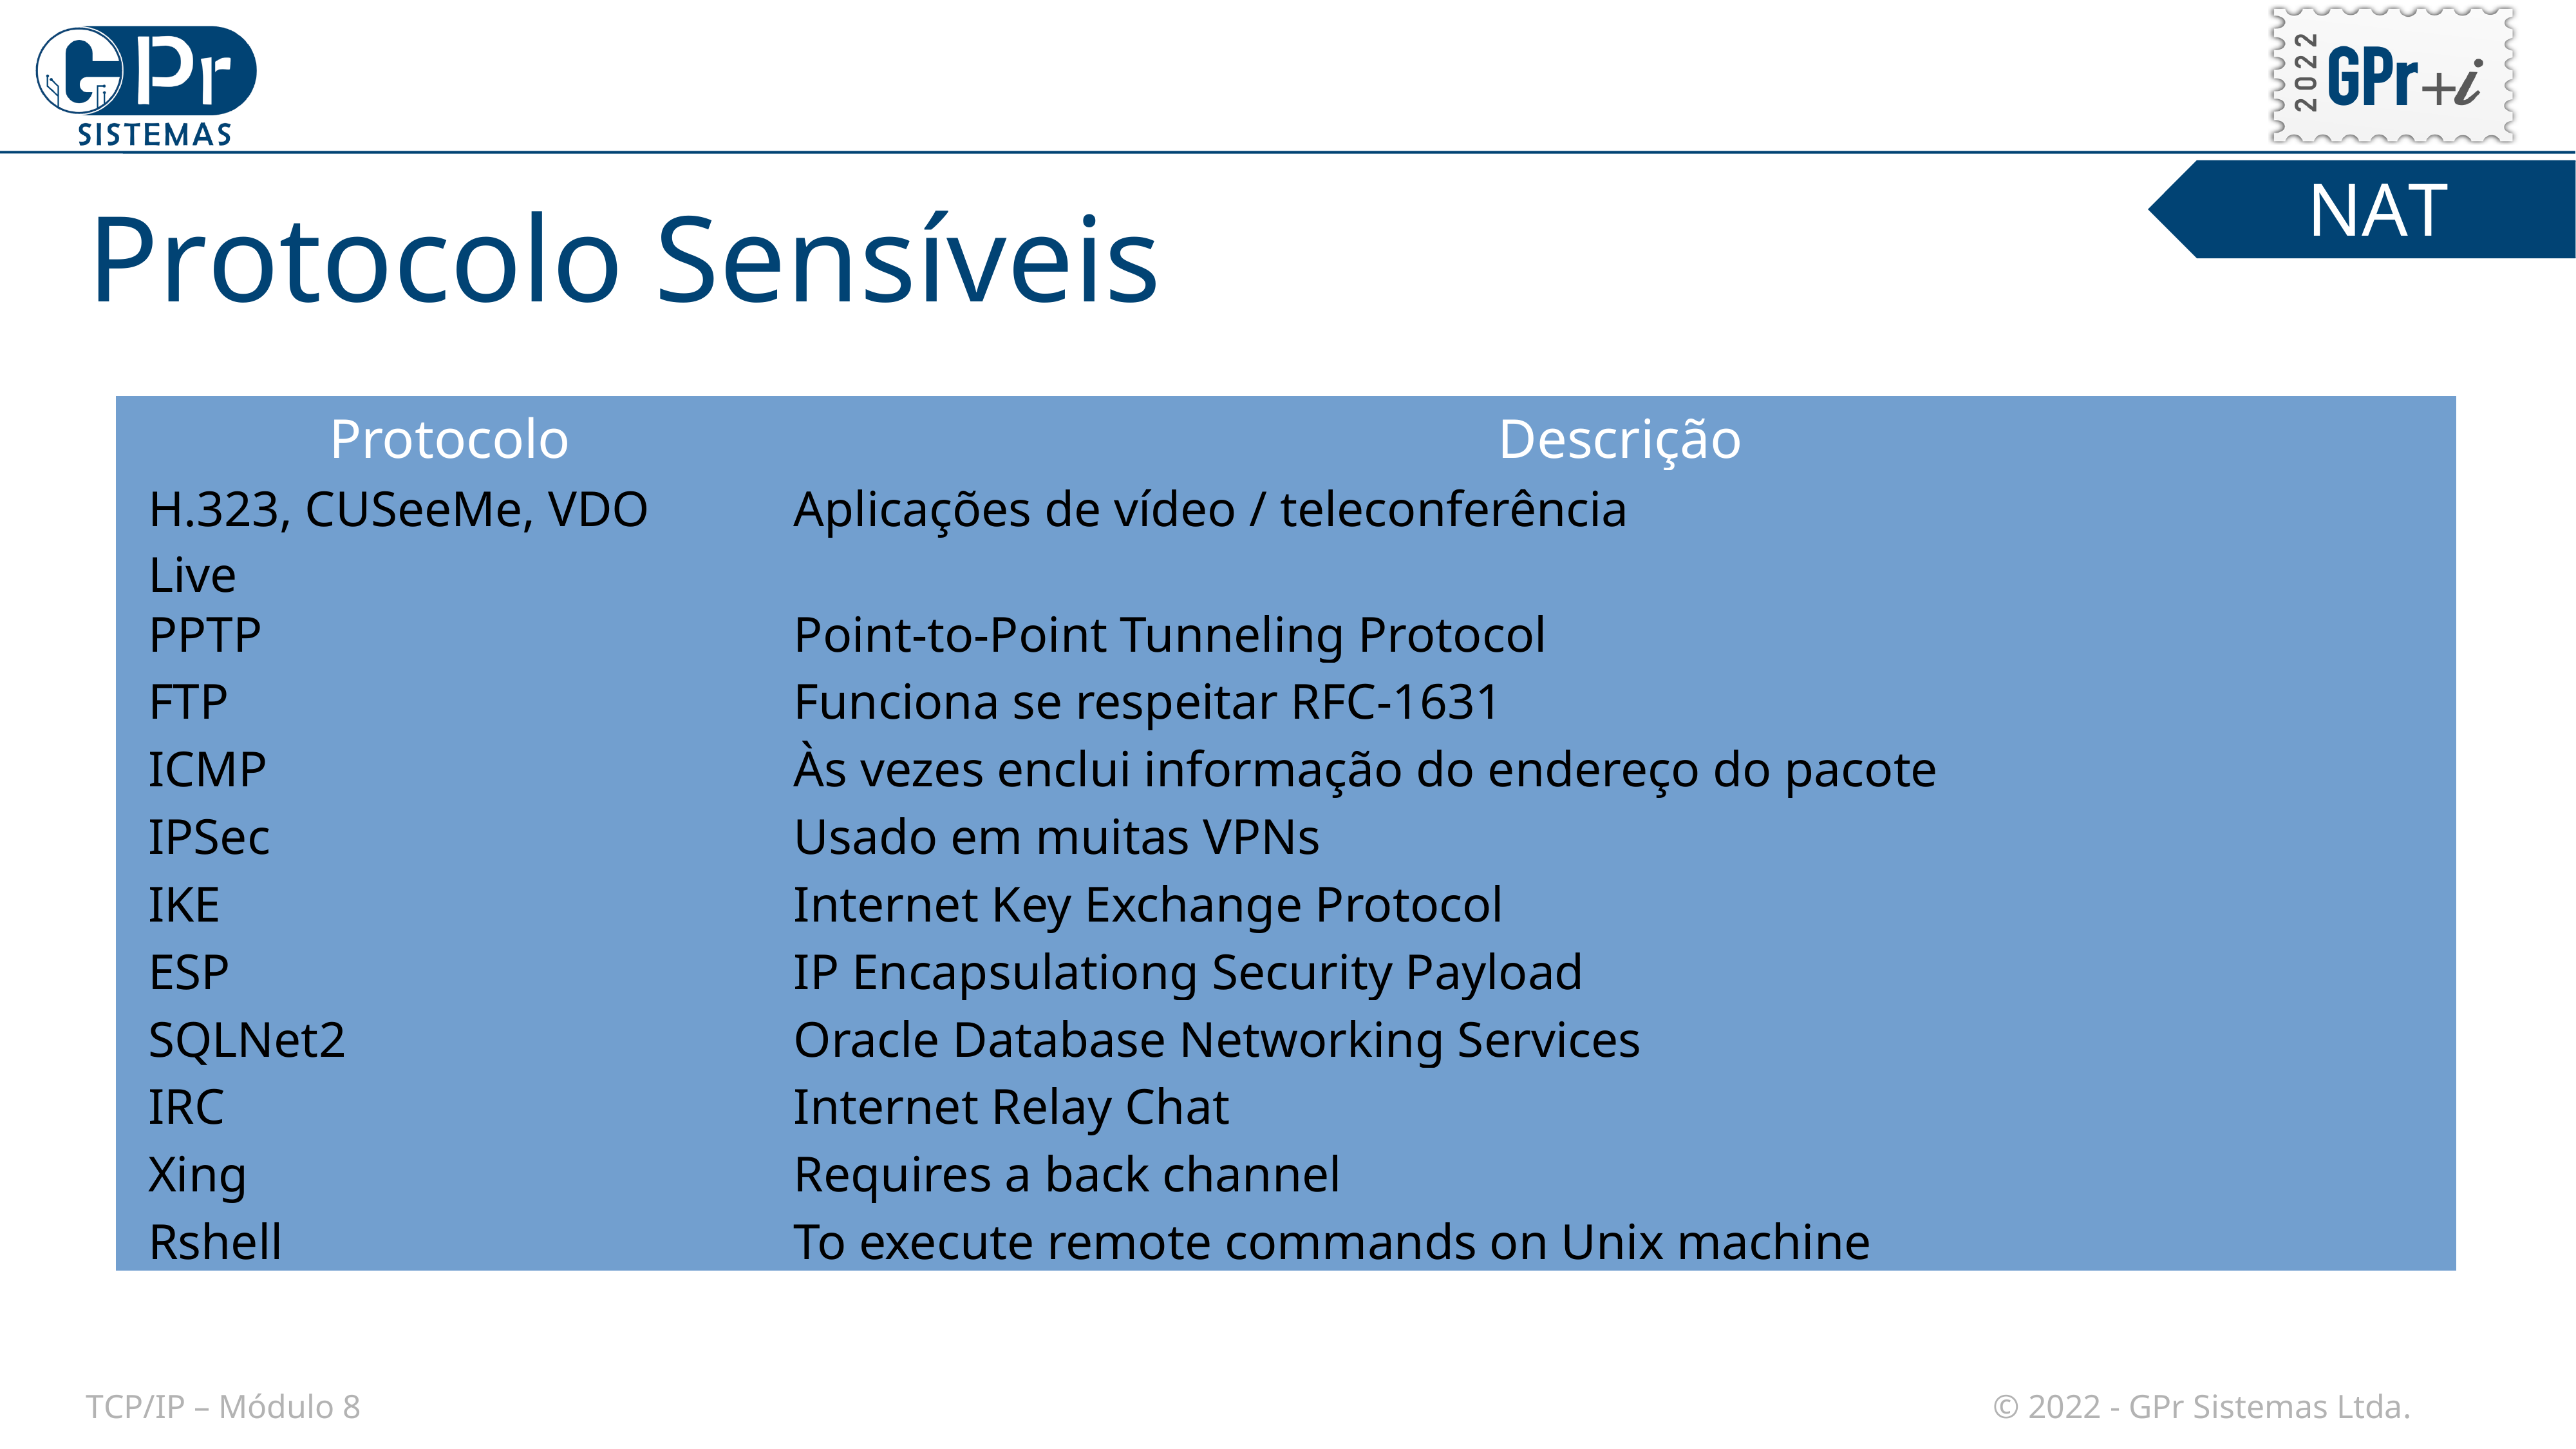

NAT
# Protocolo Sensíveis
| Protocolo | Descrição |
| --- | --- |
| H.323, CUSeeMe, VDO Live | Aplicações de vídeo / teleconferência |
| PPTP | Point-to-Point Tunneling Protocol |
| FTP | Funciona se respeitar RFC-1631 |
| ICMP | Às vezes enclui informação do endereço do pacote |
| IPSec | Usado em muitas VPNs |
| IKE | Internet Key Exchange Protocol |
| ESP | IP Encapsulationg Security Payload |
| SQLNet2 | Oracle Database Networking Services |
| IRC | Internet Relay Chat |
| Xing | Requires a back channel |
| Rshell | To execute remote commands on Unix machine |